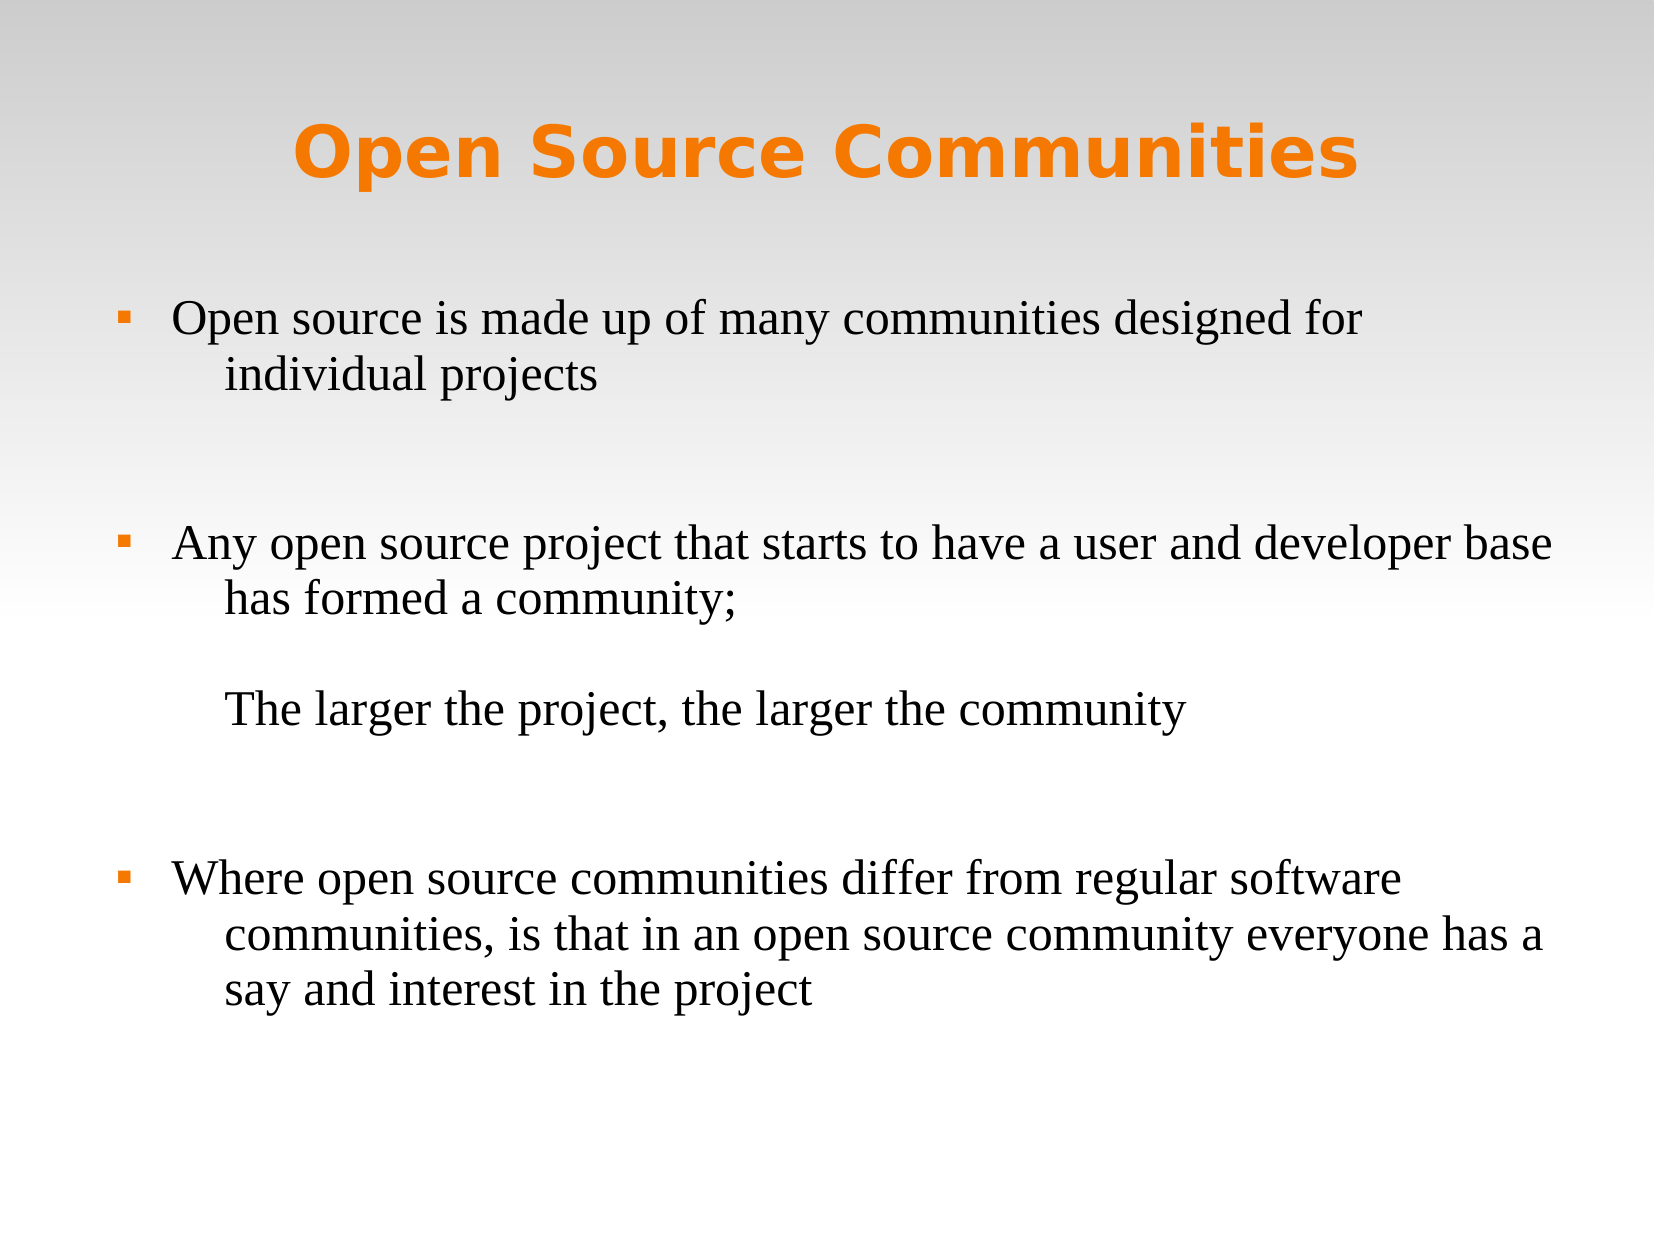

# Open Source Communities
Open source is made up of many communities designed for individual projects
Any open source project that starts to have a user and developer base has formed a community;
The larger the project, the larger the community
Where open source communities differ from regular software communities, is that in an open source community everyone has a say and interest in the project